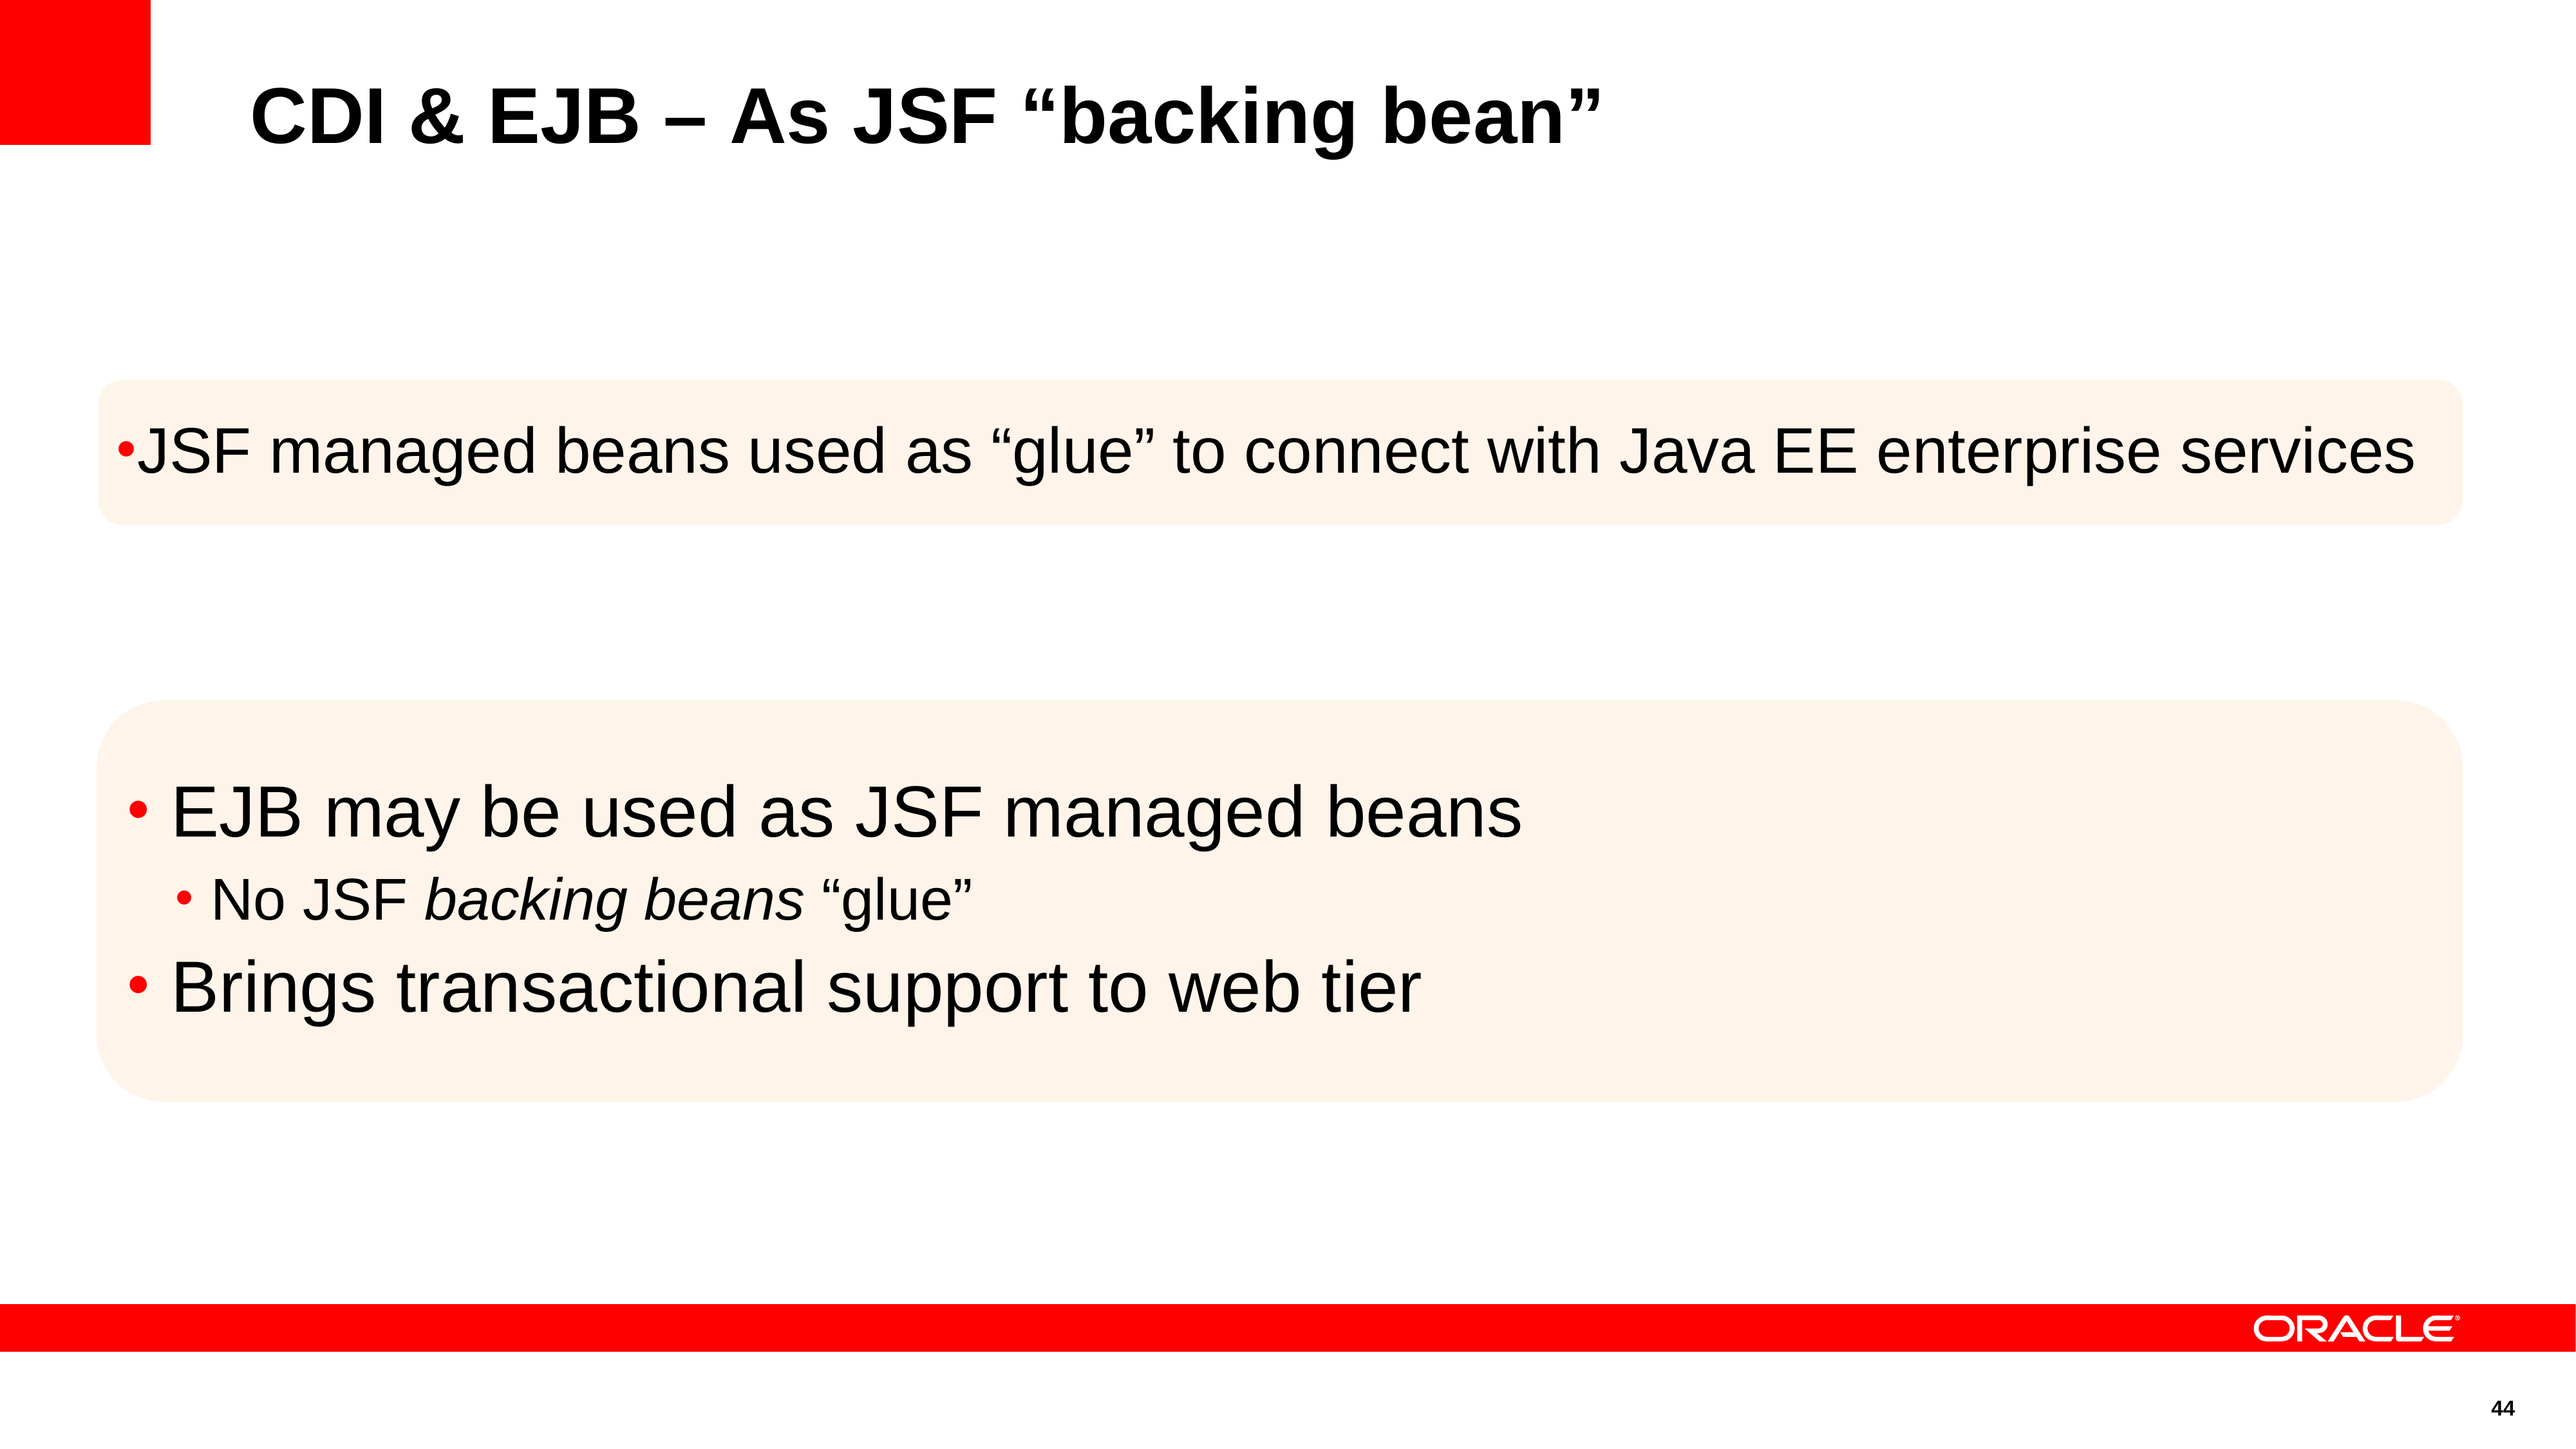

# CDI & EJB – As JSF “backing bean”
JSF managed beans used as “glue” to connect with Java EE enterprise services
 EJB may be used as JSF managed beans
 No JSF backing beans “glue”
 Brings transactional support to web tier